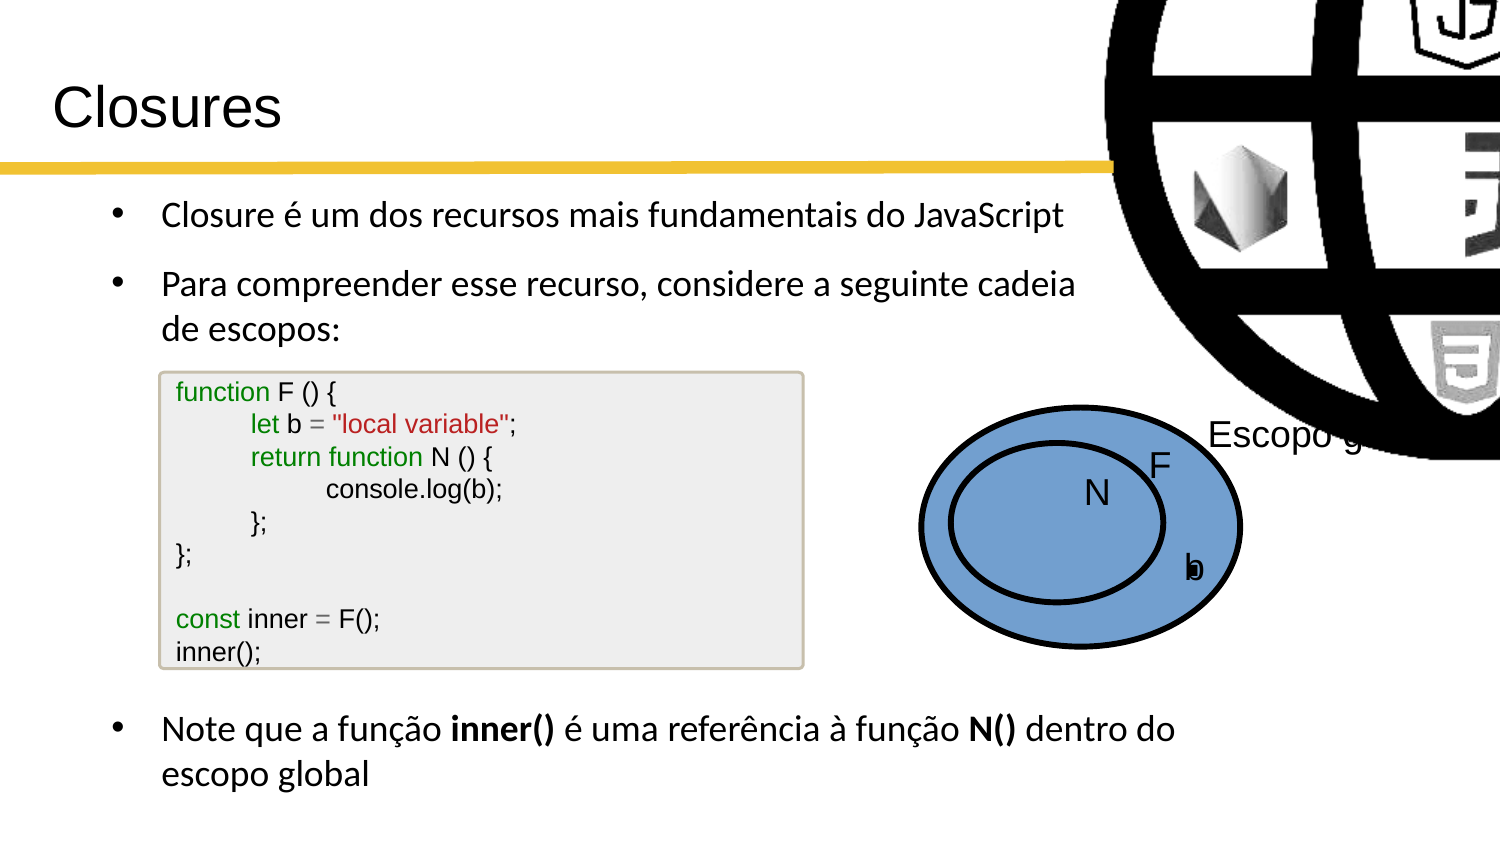

Closures
Closure é um dos recursos mais fundamentais do JavaScript
Para compreender esse recurso, considere a seguinte cadeia de escopos:
function F () {
	let b = "local variable";
	return function N () {
		console.log(b);
	};
};
const inner = F();
inner();
Escopo global
F
N
.
b
Note que a função inner() é uma referência à função N() dentro do escopo global